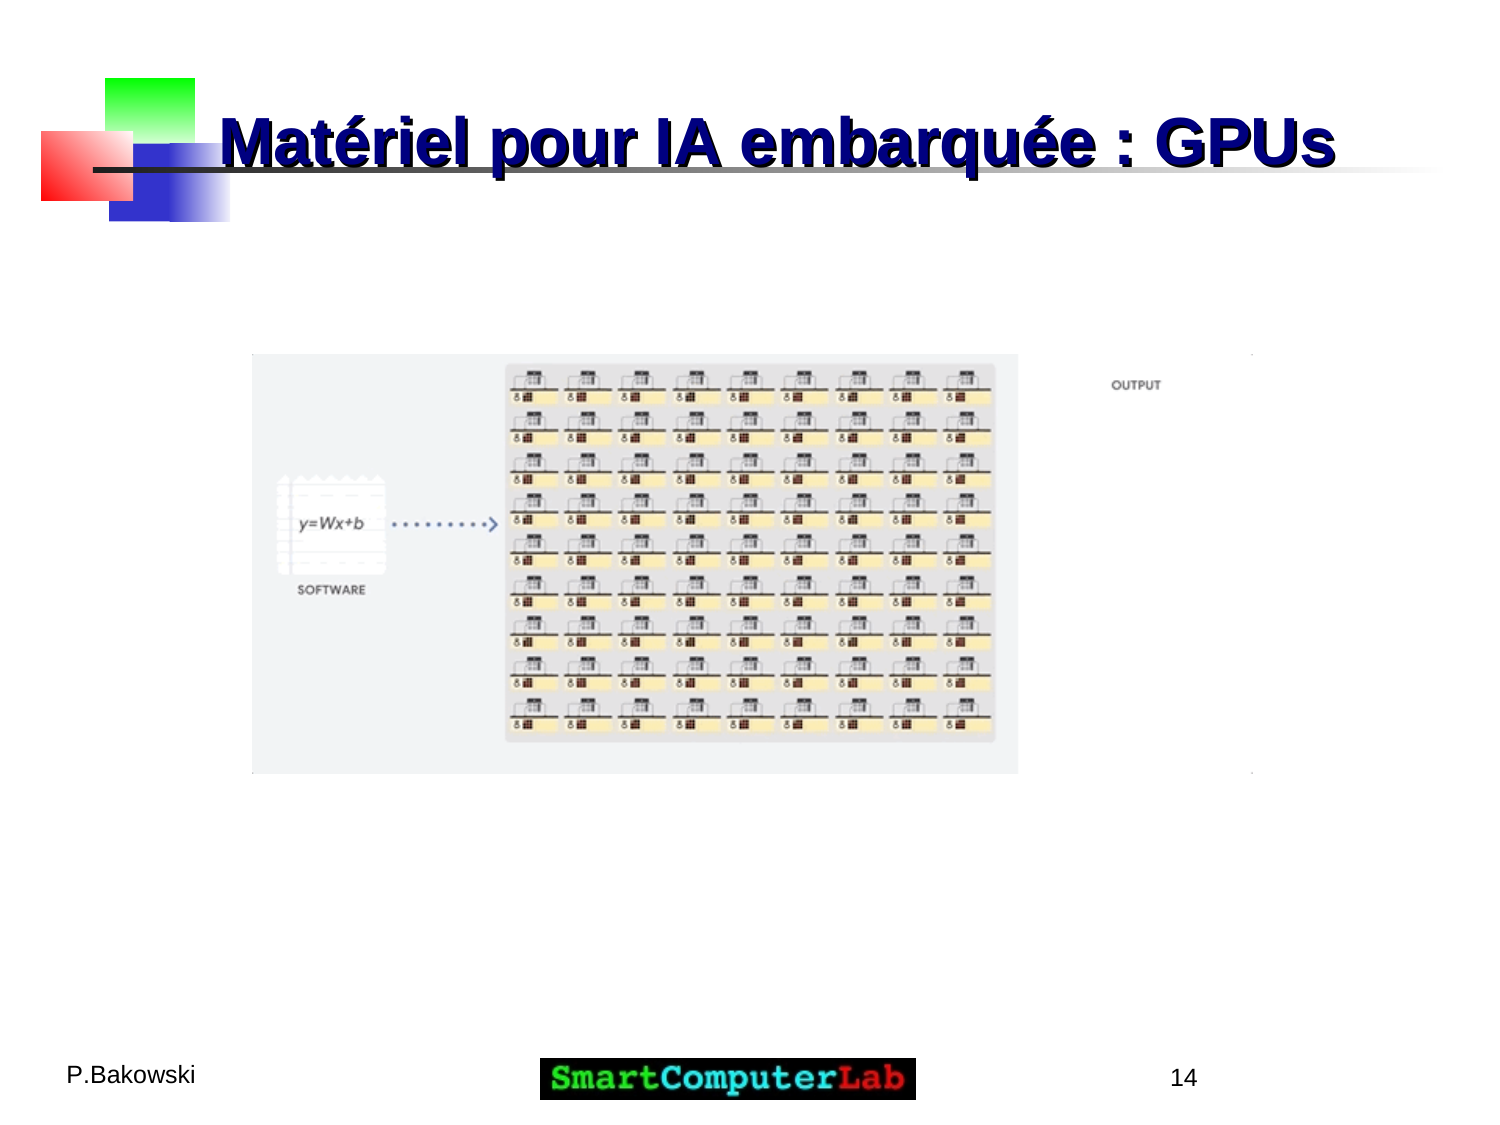

# Matériel pour IA embarquée : GPUs
14